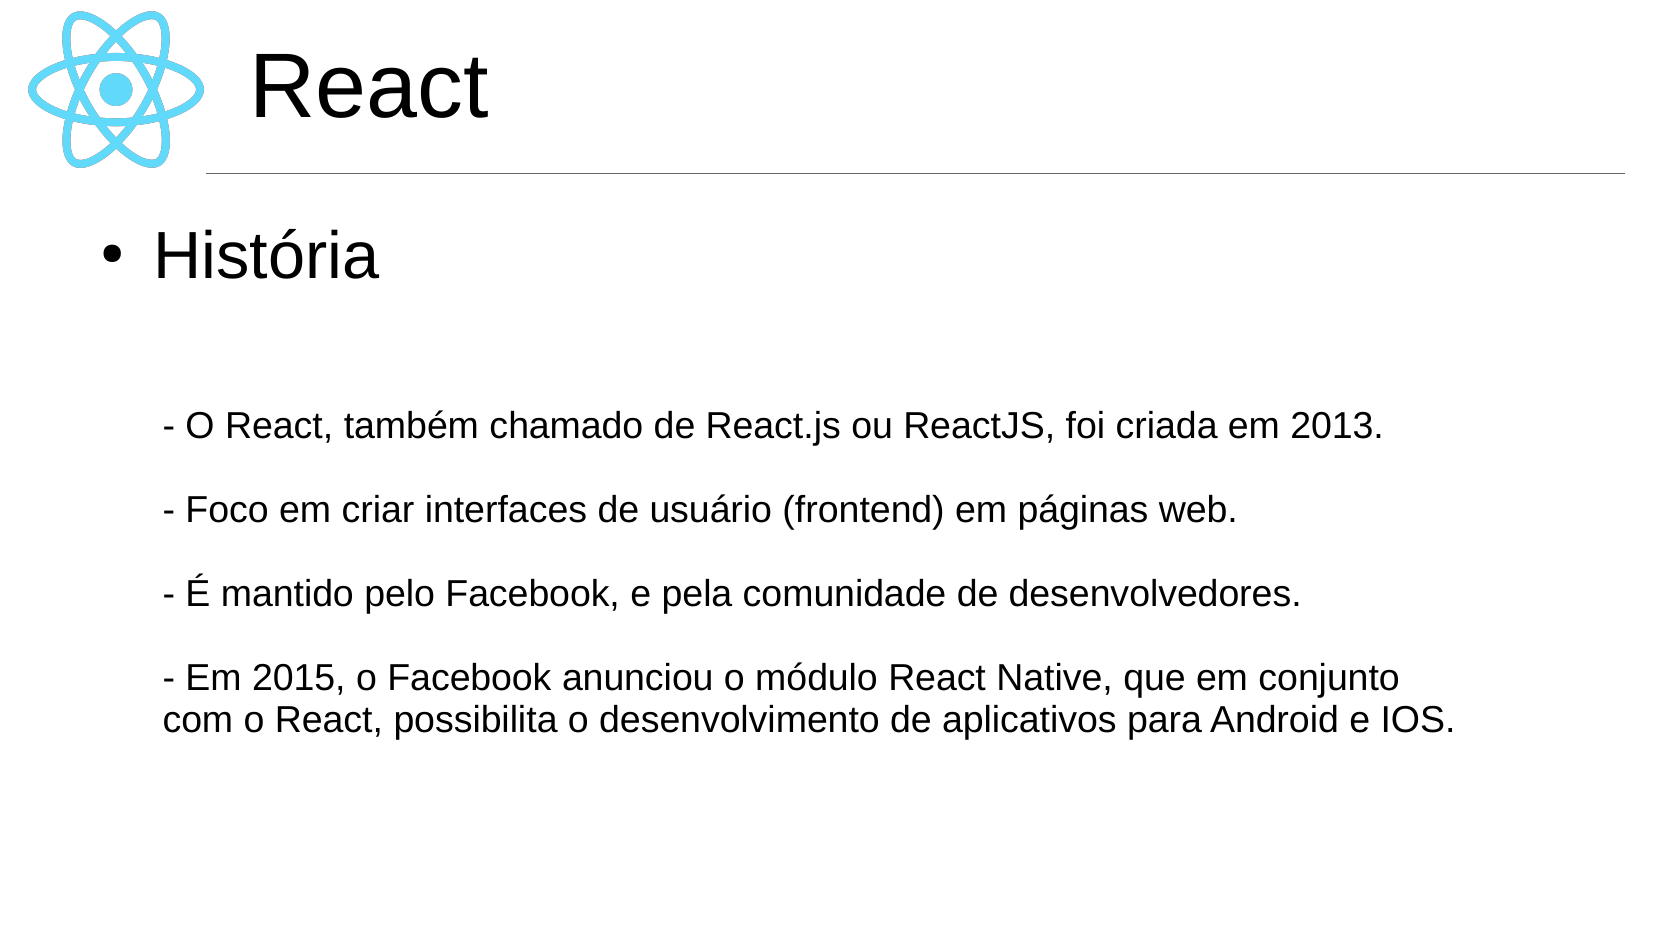

# React
História
- O React, também chamado de React.js ou ReactJS, foi criada em 2013.
- Foco em criar interfaces de usuário (frontend) em páginas web.
- É mantido pelo Facebook, e pela comunidade de desenvolvedores.
- Em 2015, o Facebook anunciou o módulo React Native, que em conjunto
com o React, possibilita o desenvolvimento de aplicativos para Android e IOS.